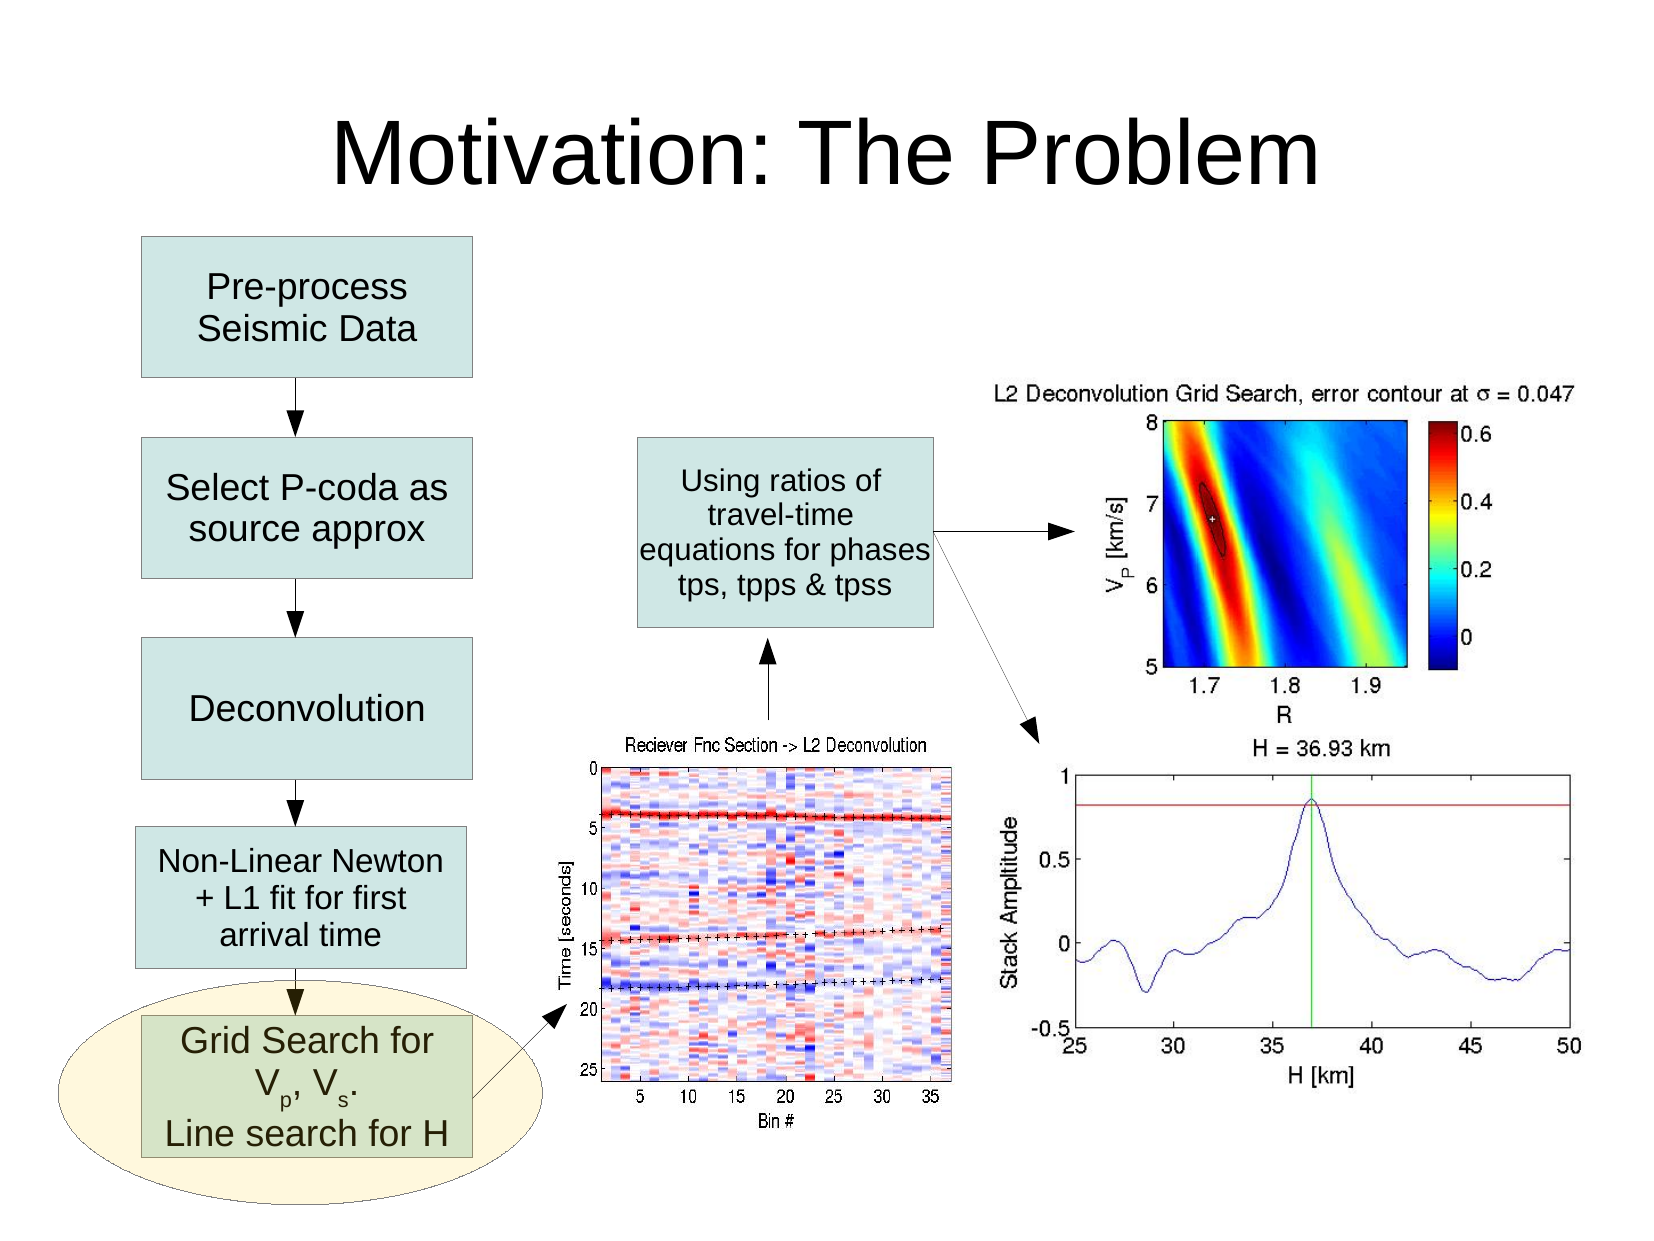

# Motivation: The Problem
Pre-process Seismic Data
Select P-coda as source approx
Using ratios of
travel-time
equations for phases
tps, tpps & tpss
Deconvolution
Non-Linear Newton + L1 fit for first arrival time
Grid Search for Vp, Vs.
Line search for H